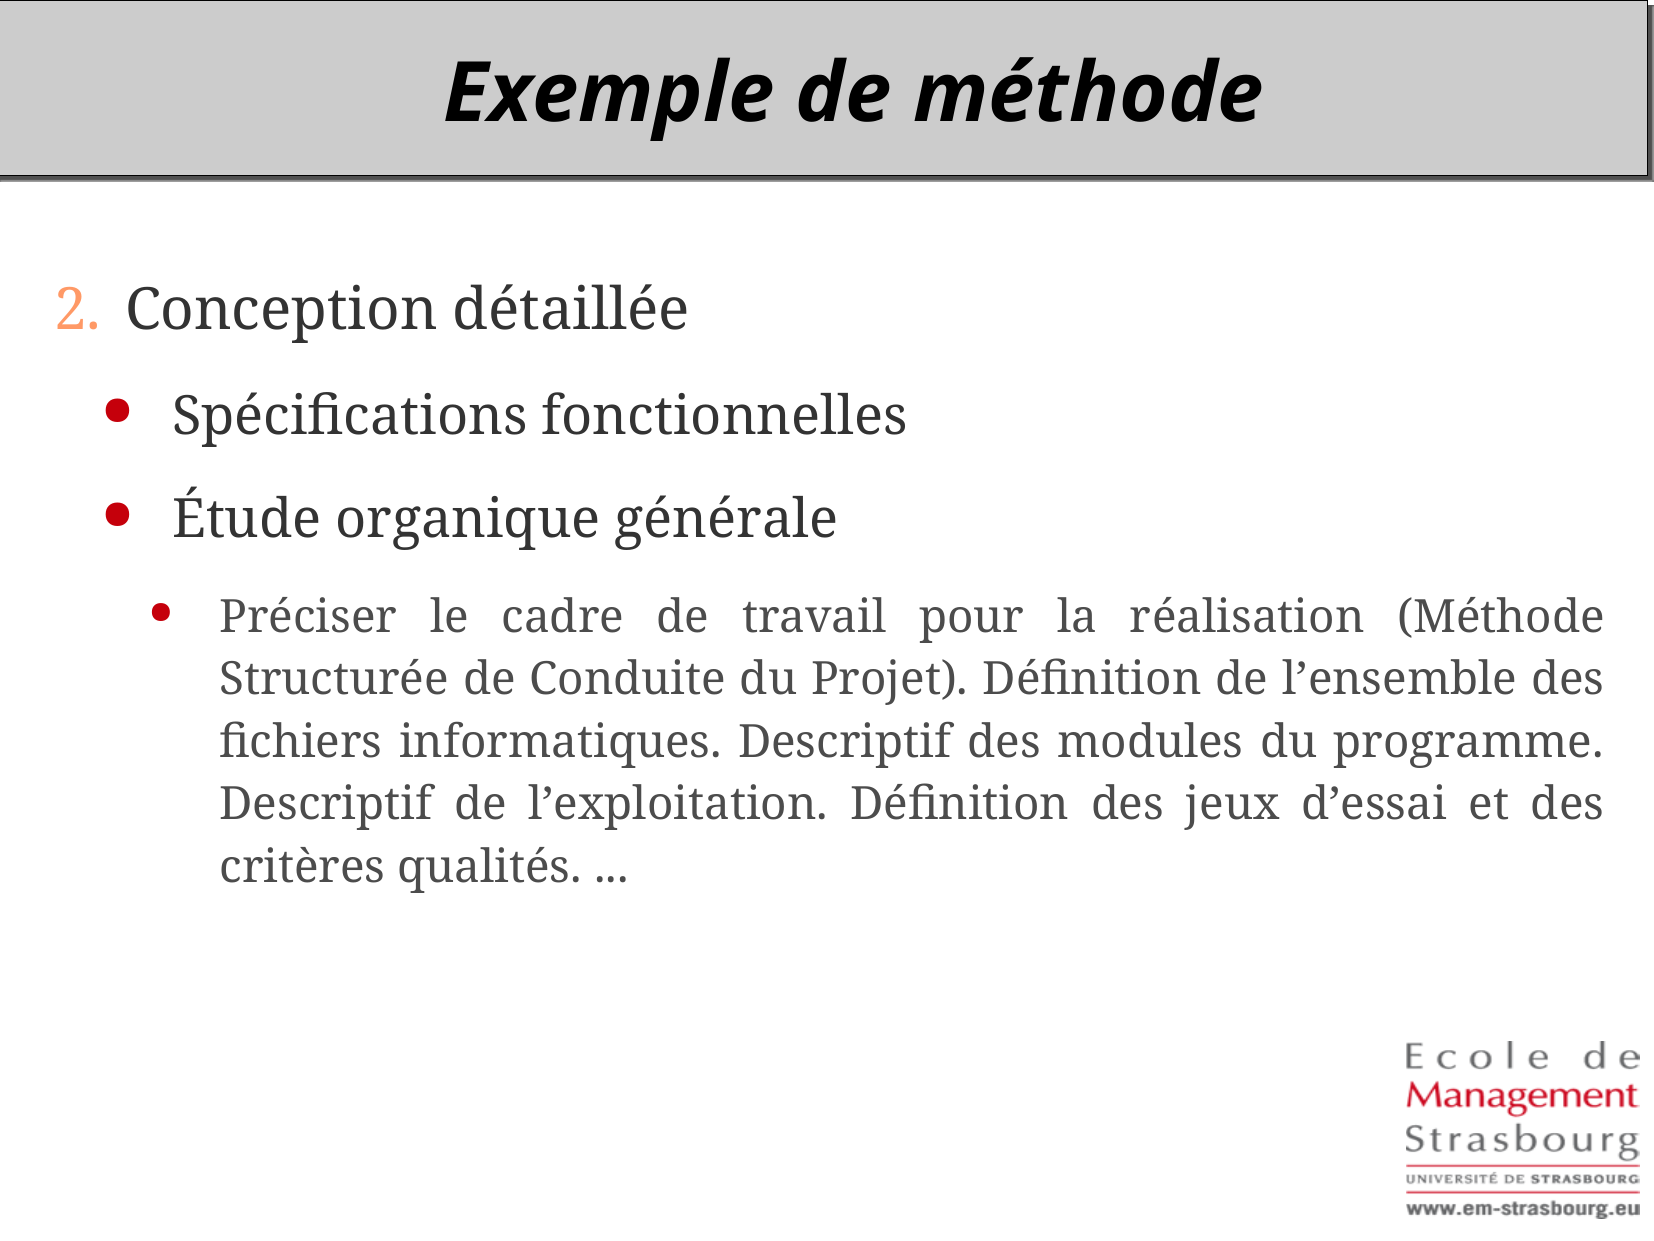

# Exemple de méthode
Conception détaillée
Spécifications fonctionnelles
Étude organique générale
Préciser le cadre de travail pour la réalisation (Méthode Structurée de Conduite du Projet). Définition de l’ensemble des fichiers informatiques. Descriptif des modules du programme. Descriptif de l’exploitation. Définition des jeux d’essai et des critères qualités. ...